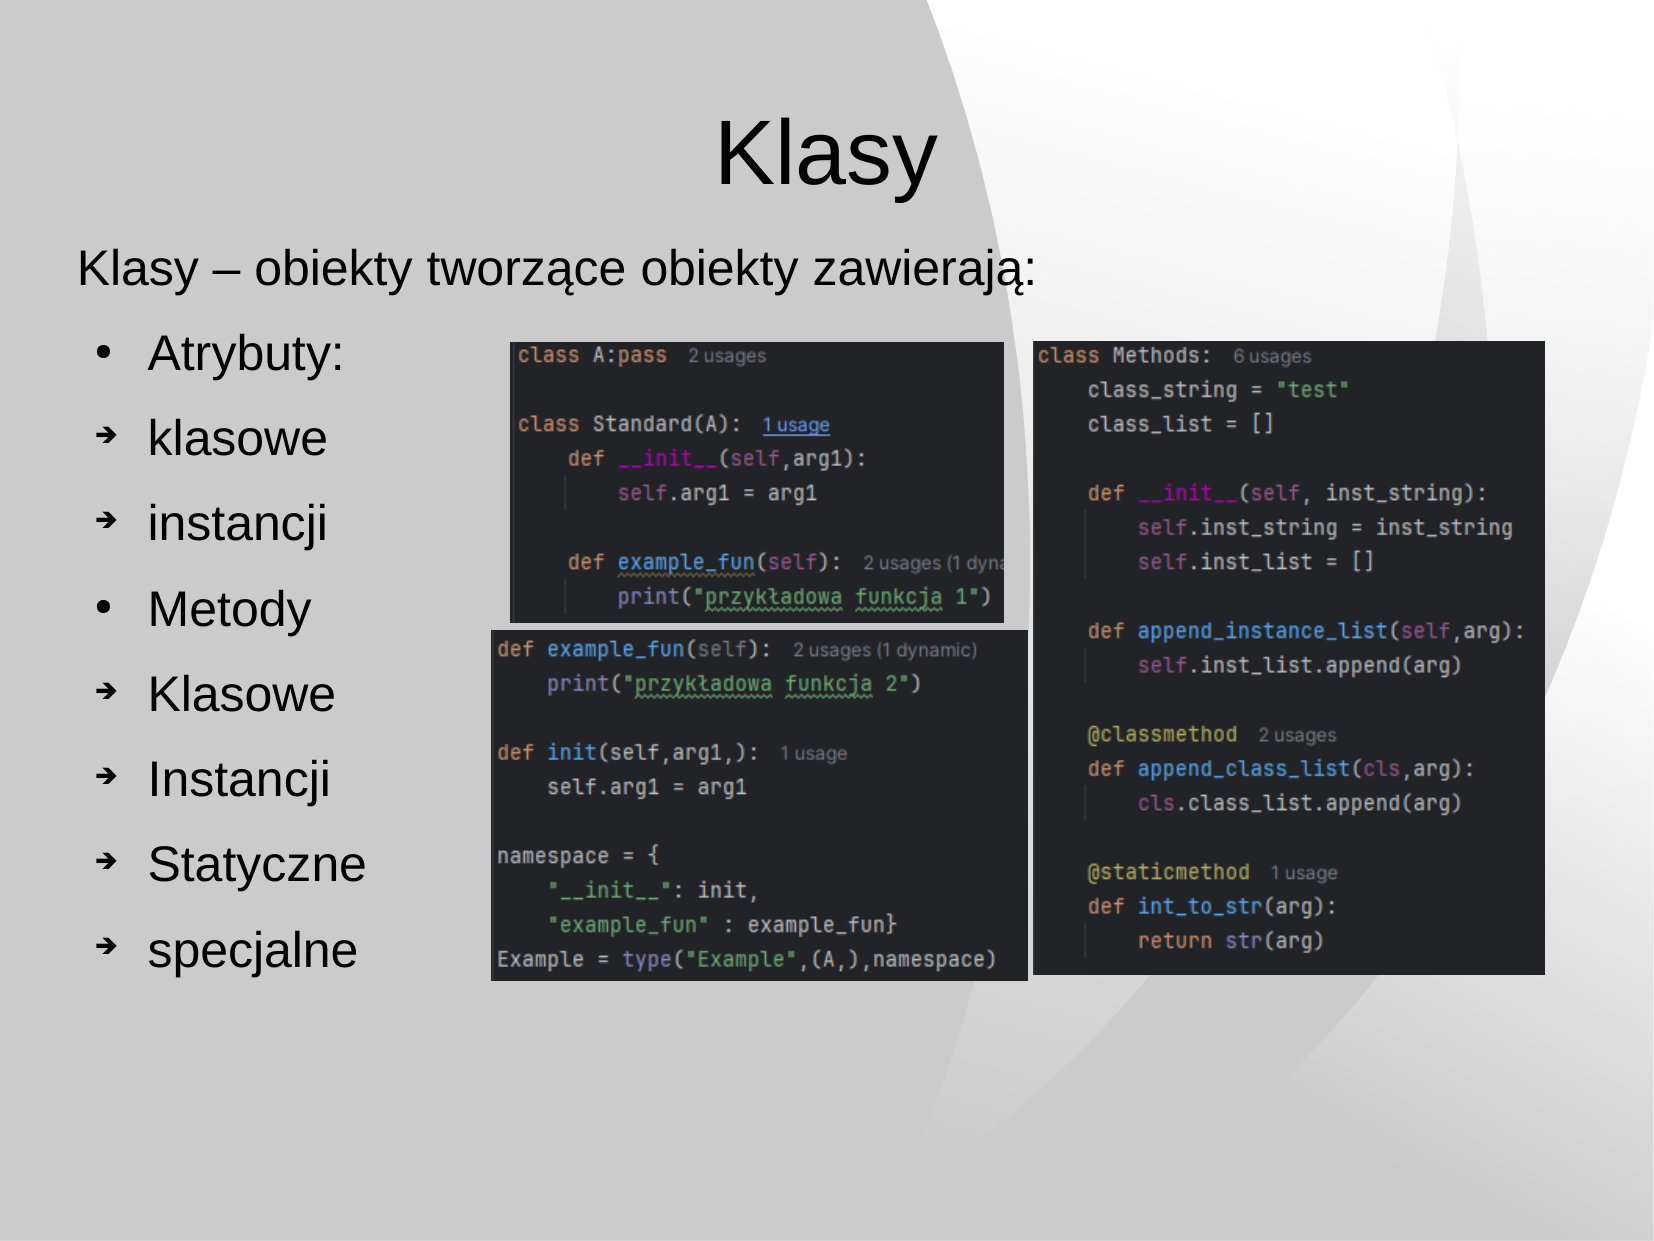

# Klasy
Klasy – obiekty tworzące obiekty zawierają:
Atrybuty:
klasowe
instancji
Metody
Klasowe
Instancji
Statyczne
specjalne